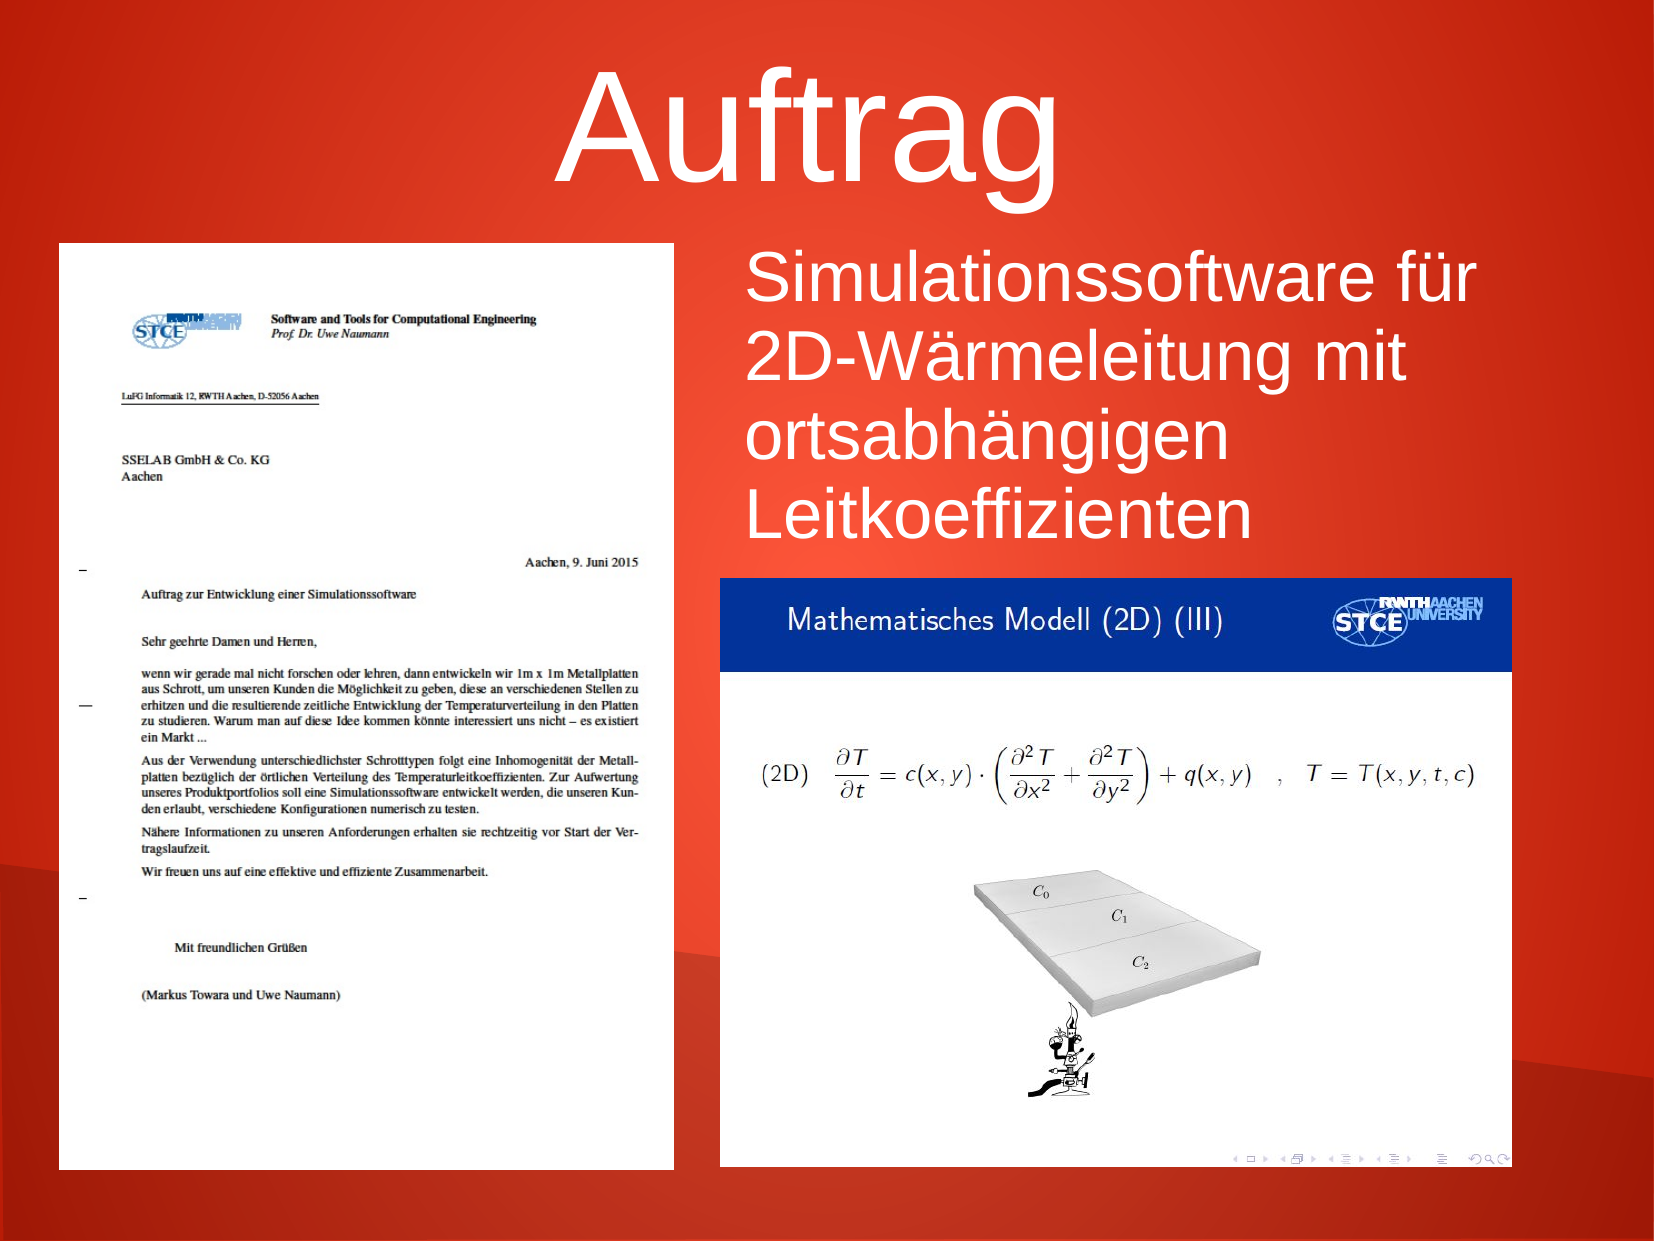

# Auftrag
Simulationssoftware für 2D-Wärmeleitung mit ortsabhängigen Leitkoeffizienten